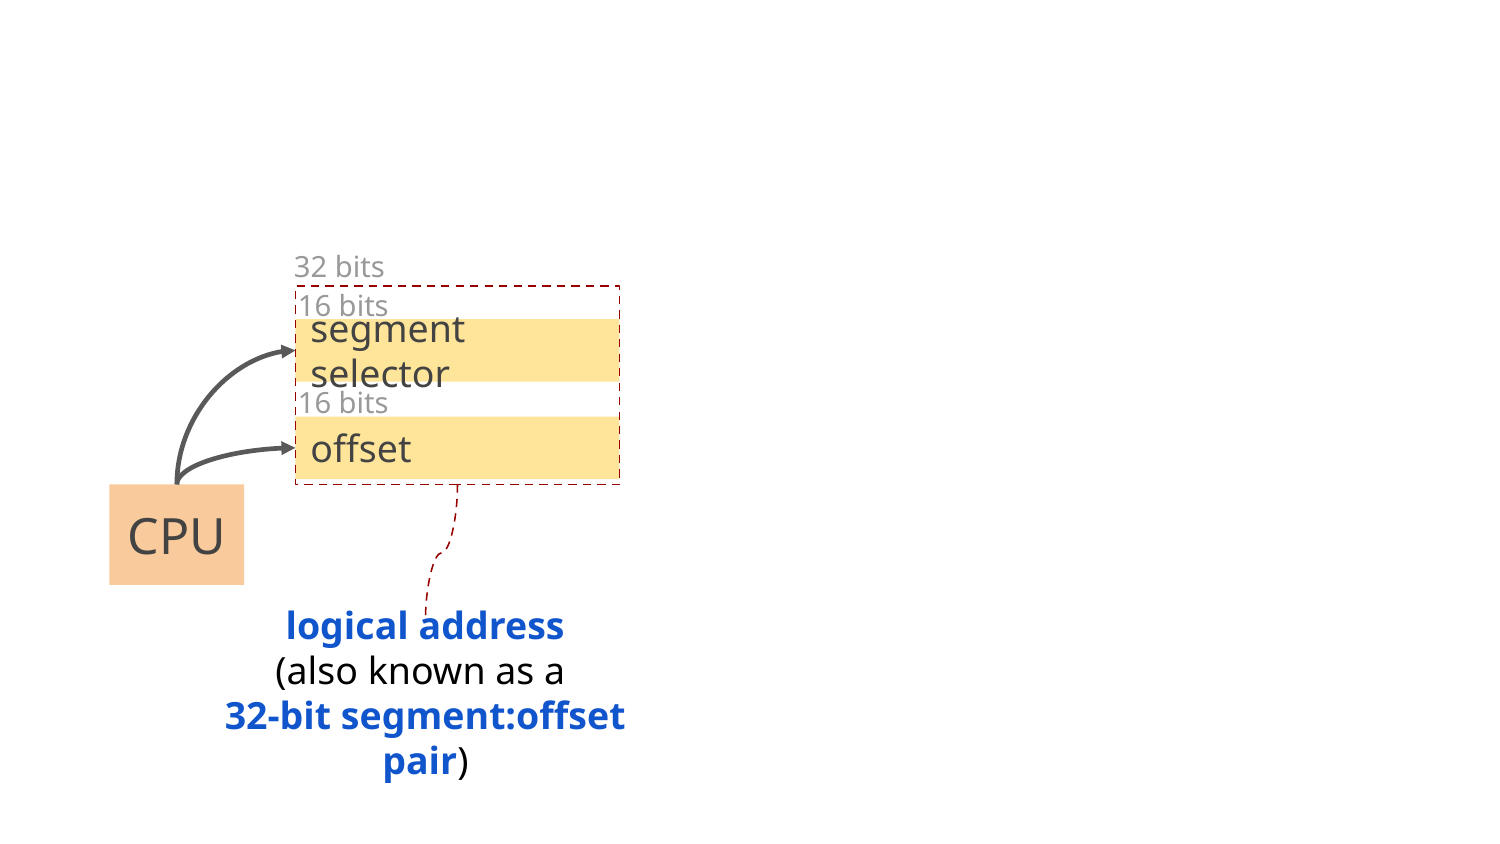

32 bits
16 bits
segment selector
16 bits
offset
CPU
logical address
(also known as a
32-bit segment:offset pair)